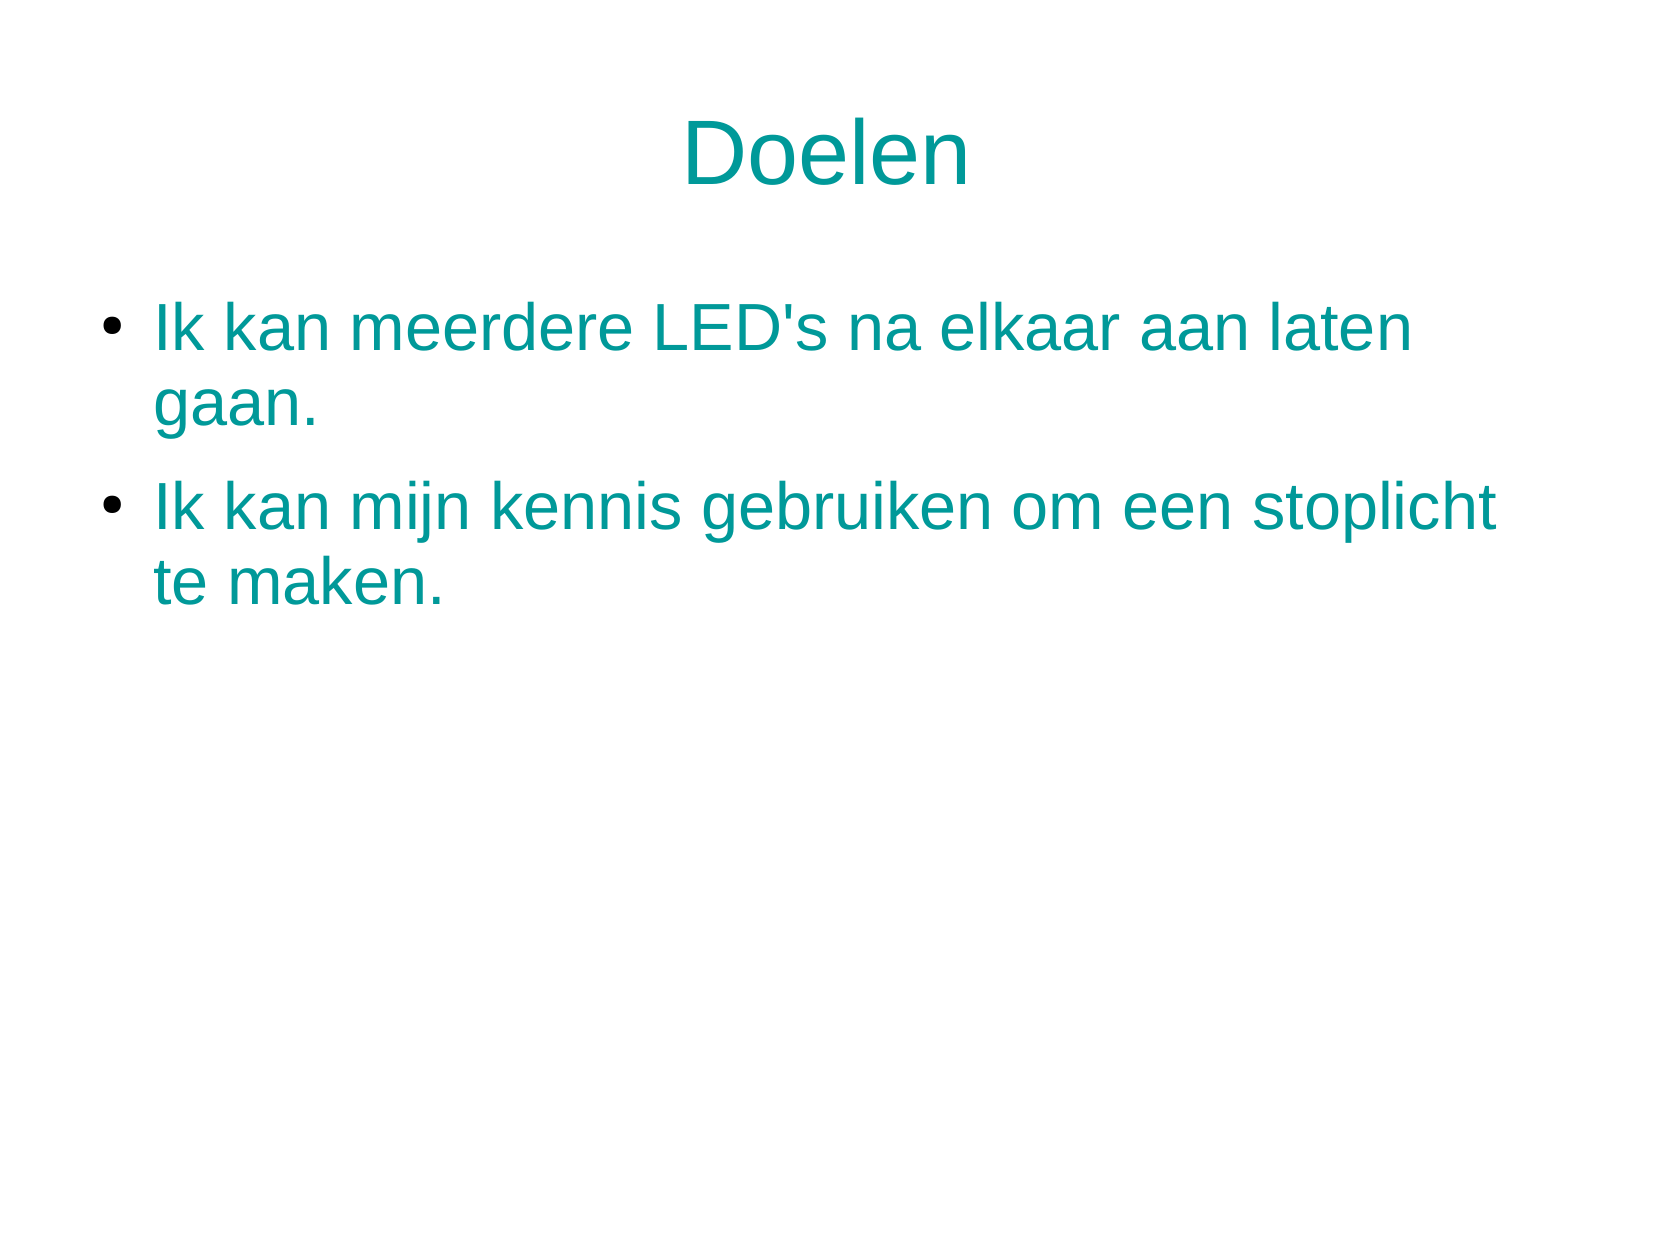

# Doelen
Ik kan meerdere LED's na elkaar aan laten gaan.
Ik kan mijn kennis gebruiken om een stoplicht te maken.